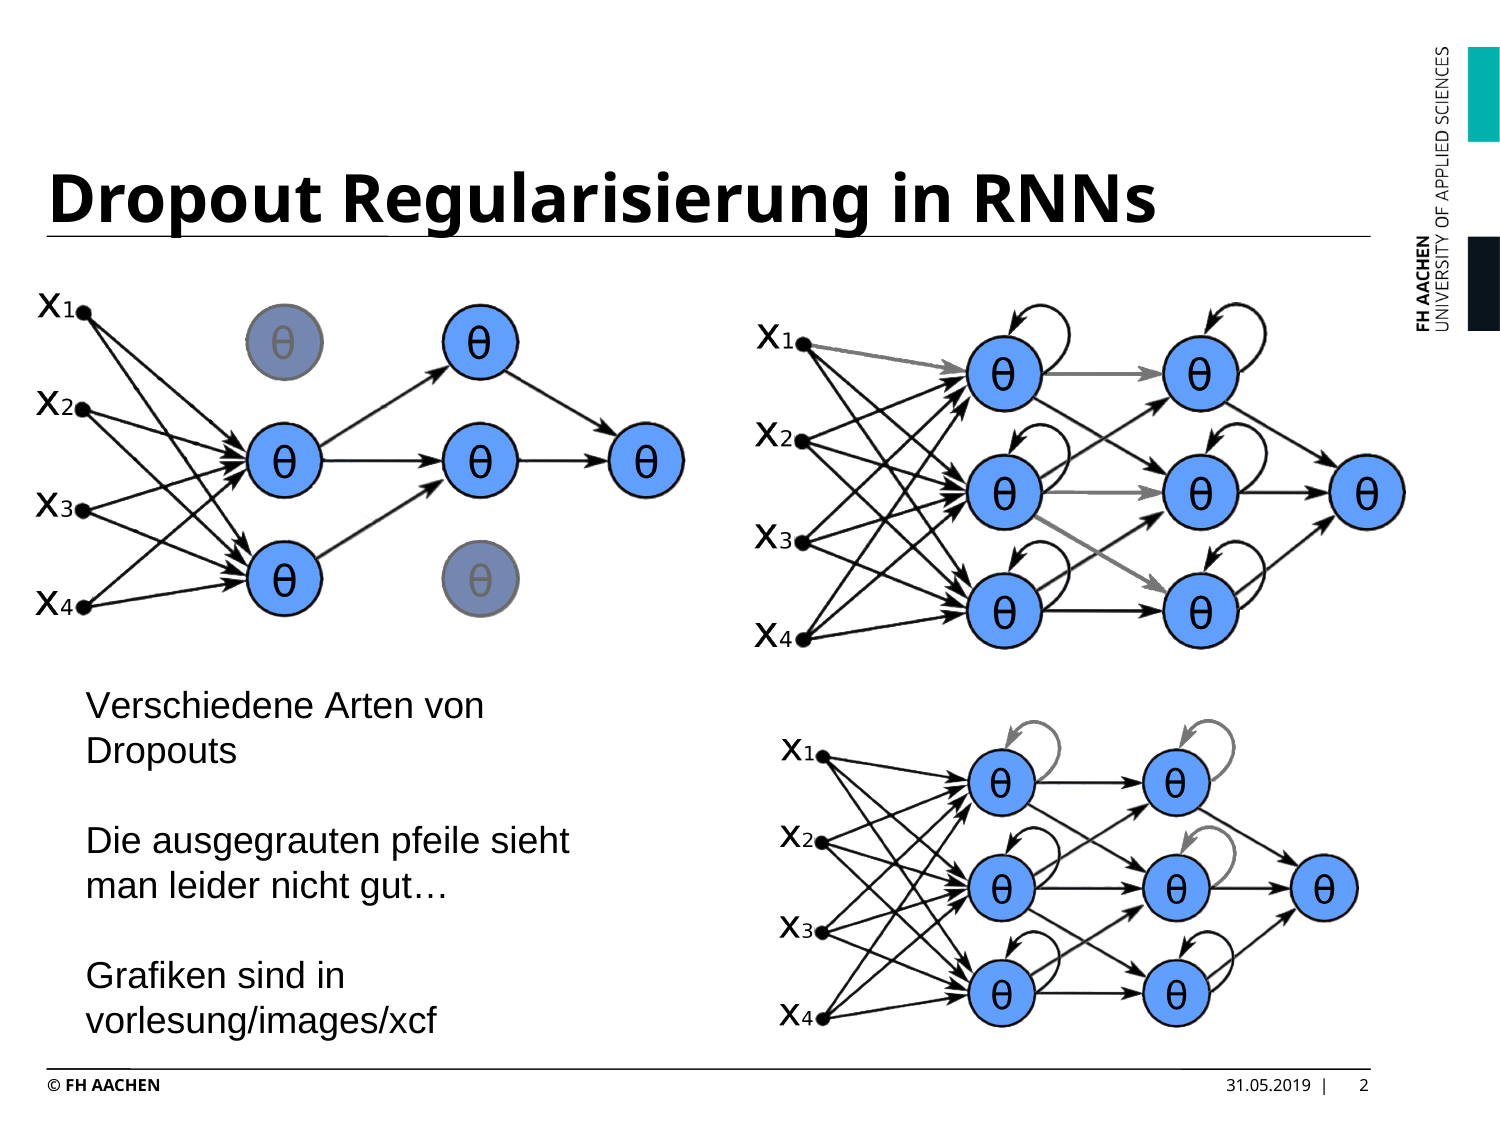

# Dropout Regularisierung in RNNs
Verschiedene Arten von Dropouts
Die ausgegrauten pfeile sieht man leider nicht gut…
Grafiken sind in vorlesung/images/xcf
31.05.2019
2